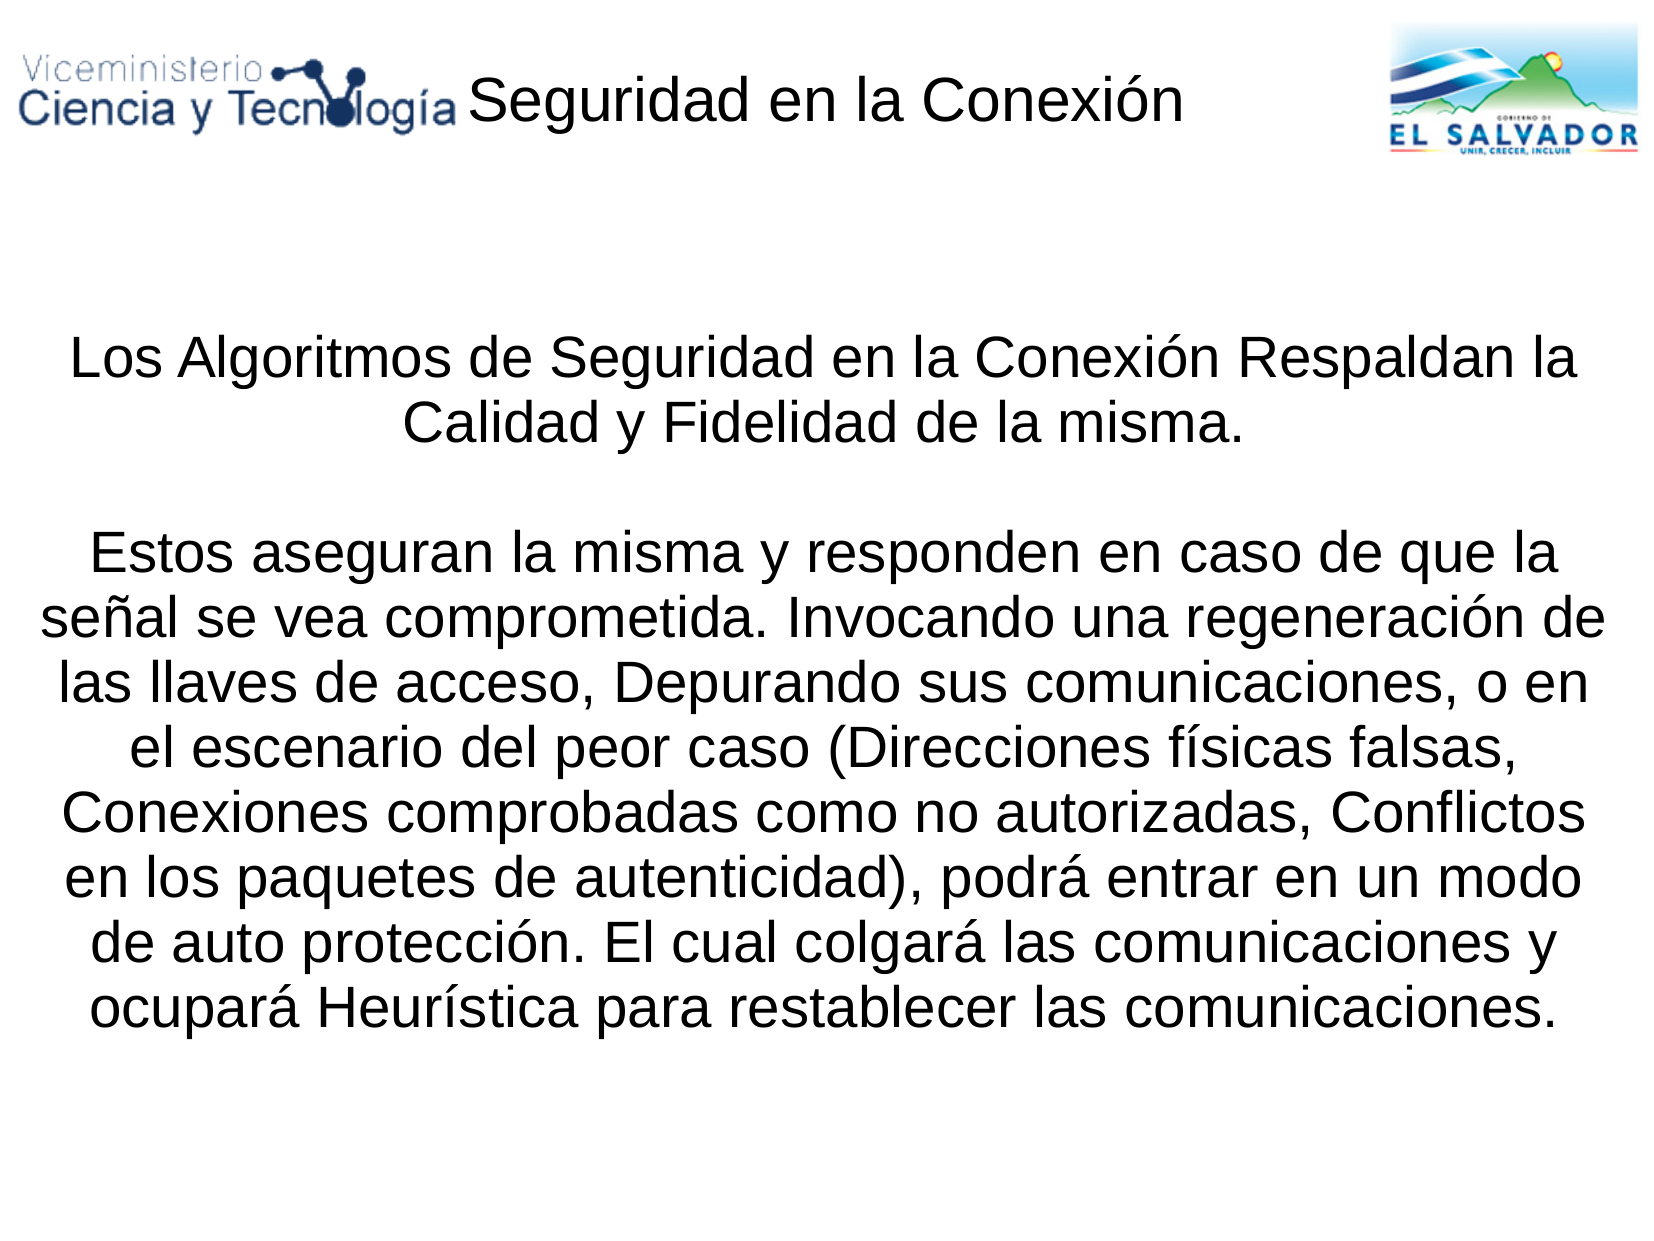

Seguridad en la Conexión
# Los Algoritmos de Seguridad en la Conexión Respaldan la Calidad y Fidelidad de la misma.
Estos aseguran la misma y responden en caso de que la señal se vea comprometida. Invocando una regeneración de las llaves de acceso, Depurando sus comunicaciones, o en el escenario del peor caso (Direcciones físicas falsas, Conexiones comprobadas como no autorizadas, Conflictos en los paquetes de autenticidad), podrá entrar en un modo de auto protección. El cual colgará las comunicaciones y ocupará Heurística para restablecer las comunicaciones.